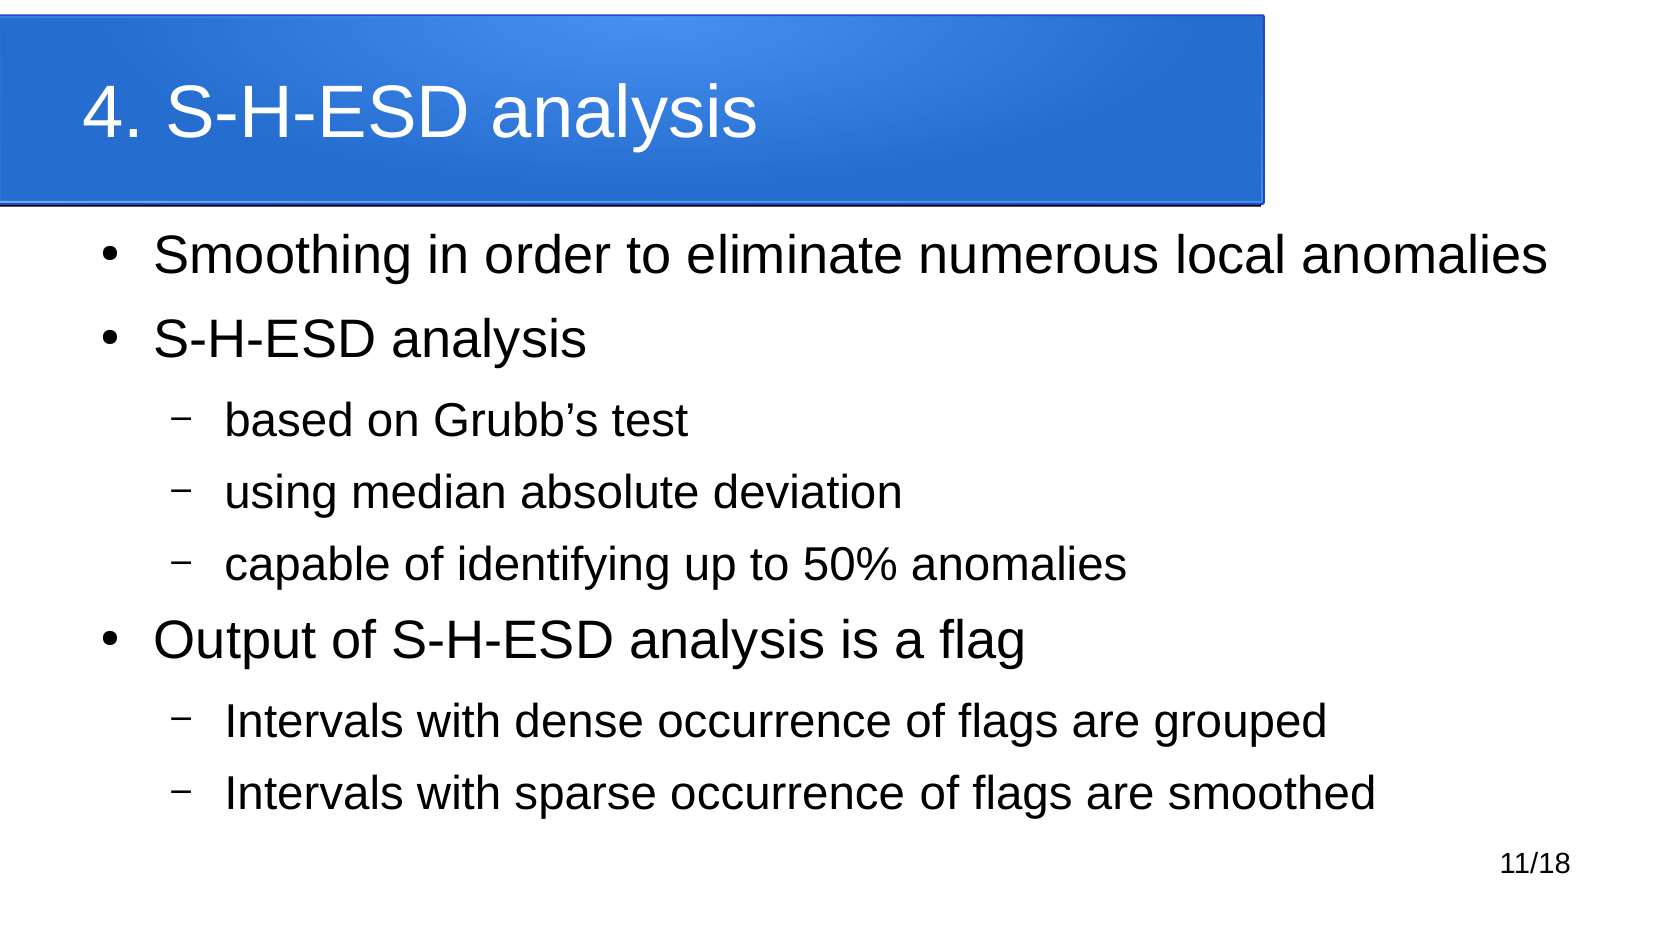

# 4. S-H-ESD analysis
Smoothing in order to eliminate numerous local anomalies
S-H-ESD analysis
based on Grubb’s test
using median absolute deviation
capable of identifying up to 50% anomalies
Output of S-H-ESD analysis is a flag
Intervals with dense occurrence of flags are grouped
Intervals with sparse occurrence of flags are smoothed
11